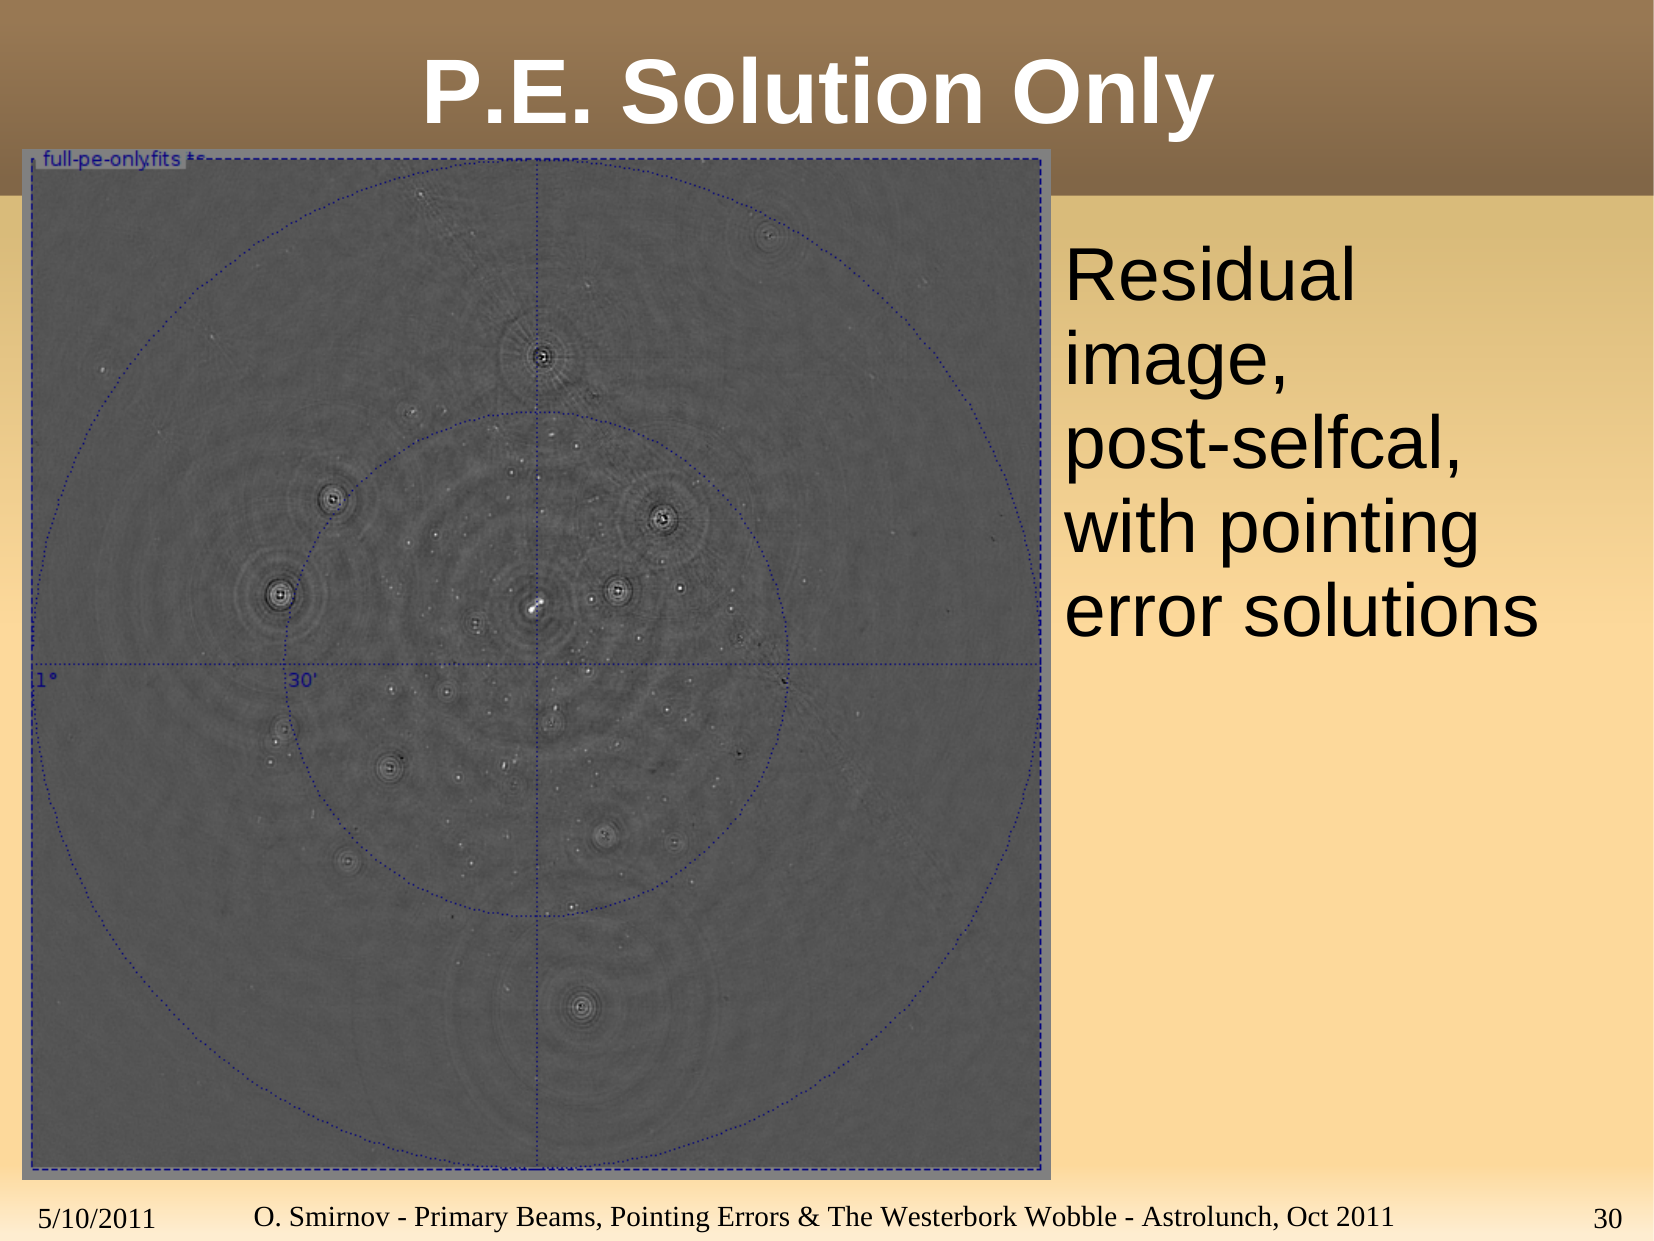

# P.E. Solution Only
Residual image,
post-selfcal,
with pointing error solutions
O. Smirnov - Primary Beams, Pointing Errors & The Westerbork Wobble - Astrolunch, Oct 2011
5/10/2011
30